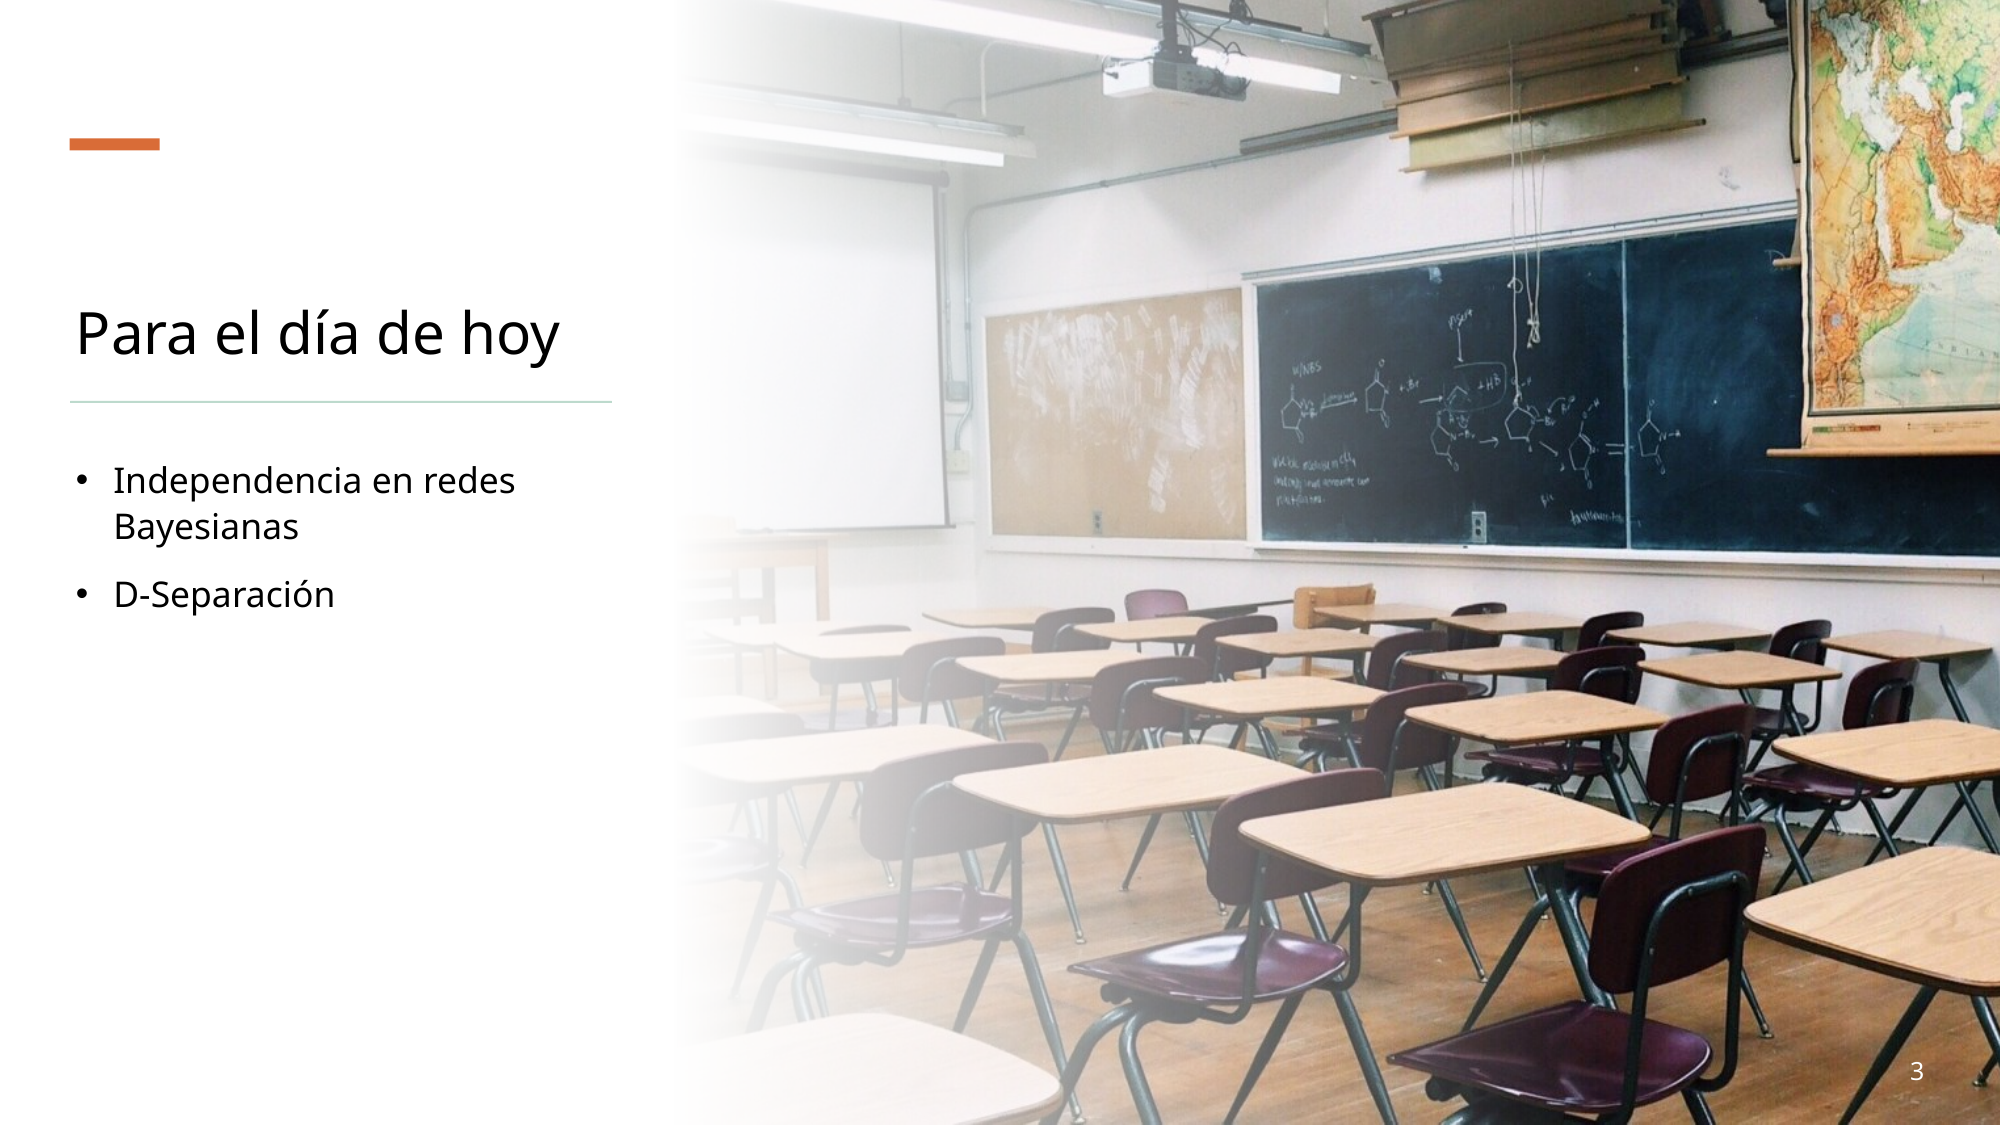

# Para el día de hoy
Independencia en redes Bayesianas
D-Separación